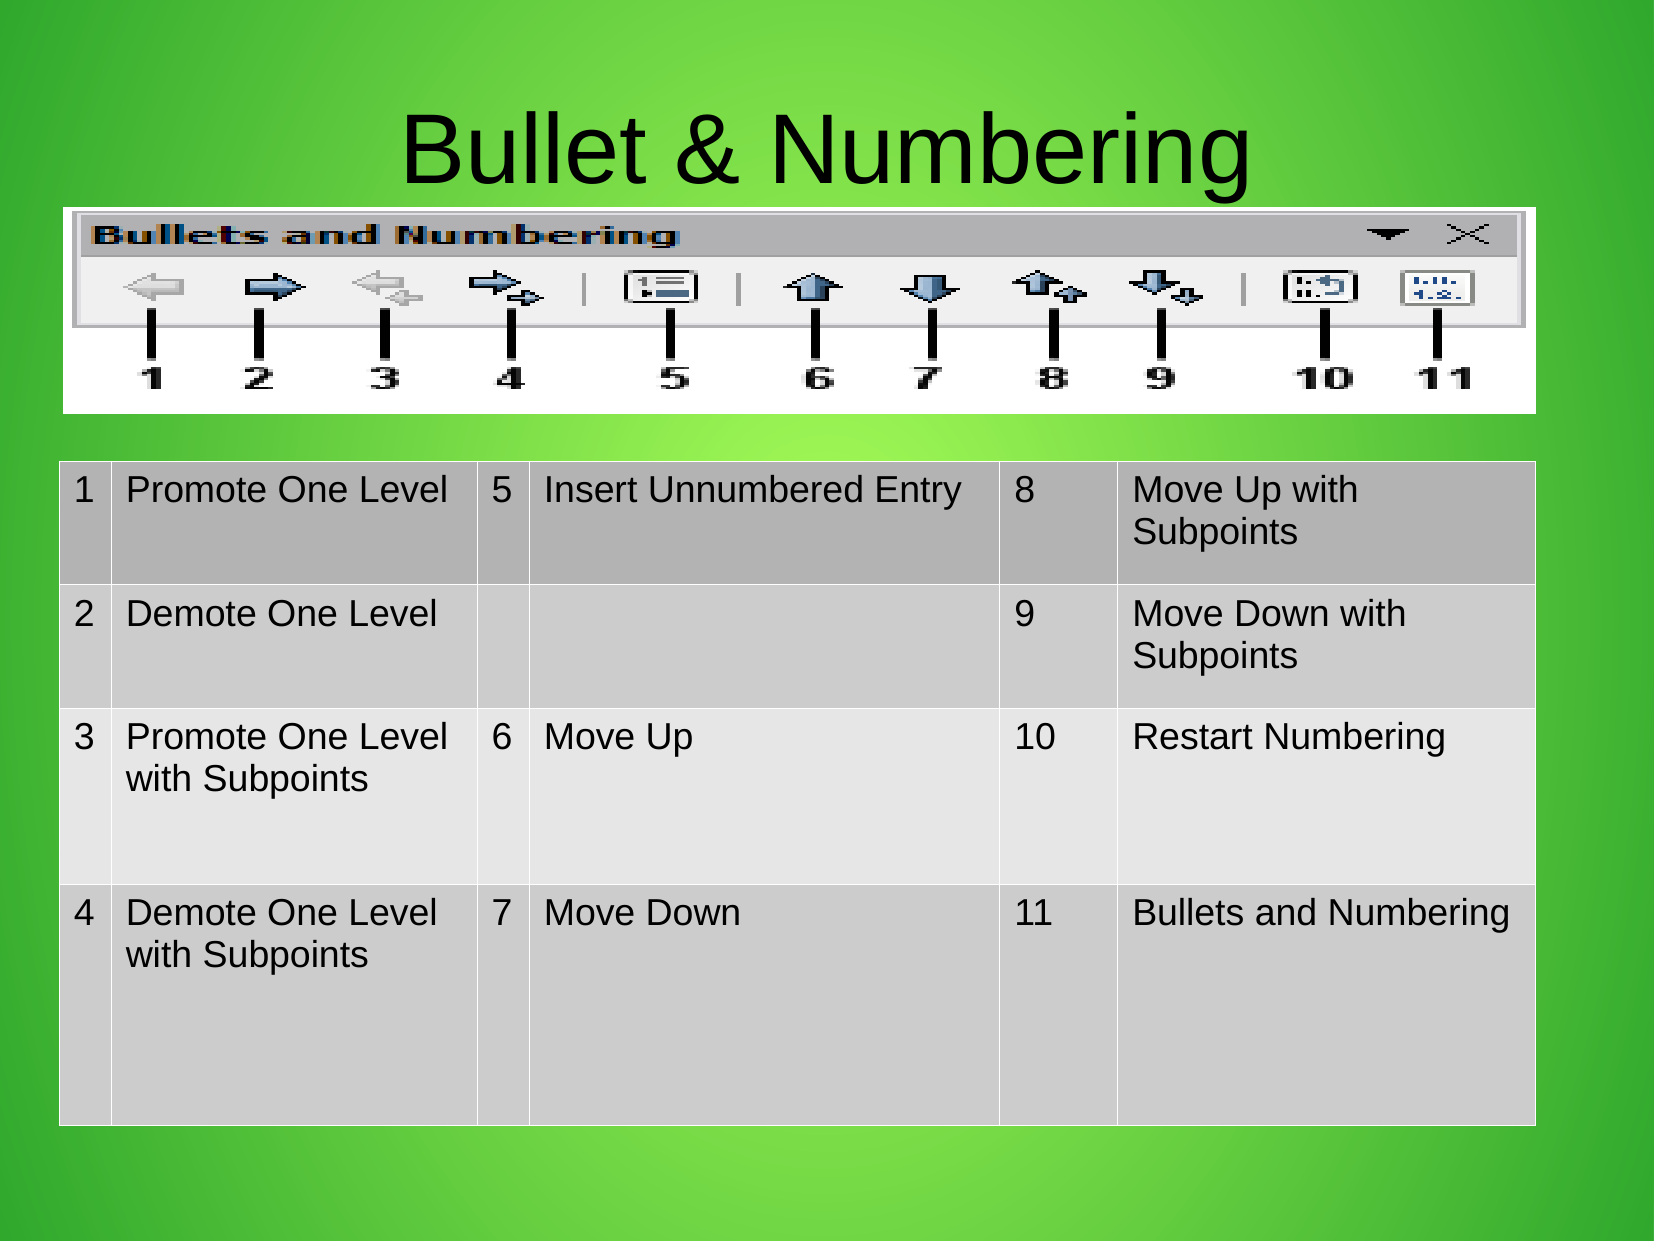

# Bullet & Numbering
| 1 | Promote One Level | 5 | Insert Unnumbered Entry | 8 | Move Up with Subpoints |
| --- | --- | --- | --- | --- | --- |
| 2 | Demote One Level | | | 9 | Move Down with Subpoints |
| 3 | Promote One Level with Subpoints | 6 | Move Up | 10 | Restart Numbering |
| 4 | Demote One Level with Subpoints | 7 | Move Down | 11 | Bullets and Numbering |